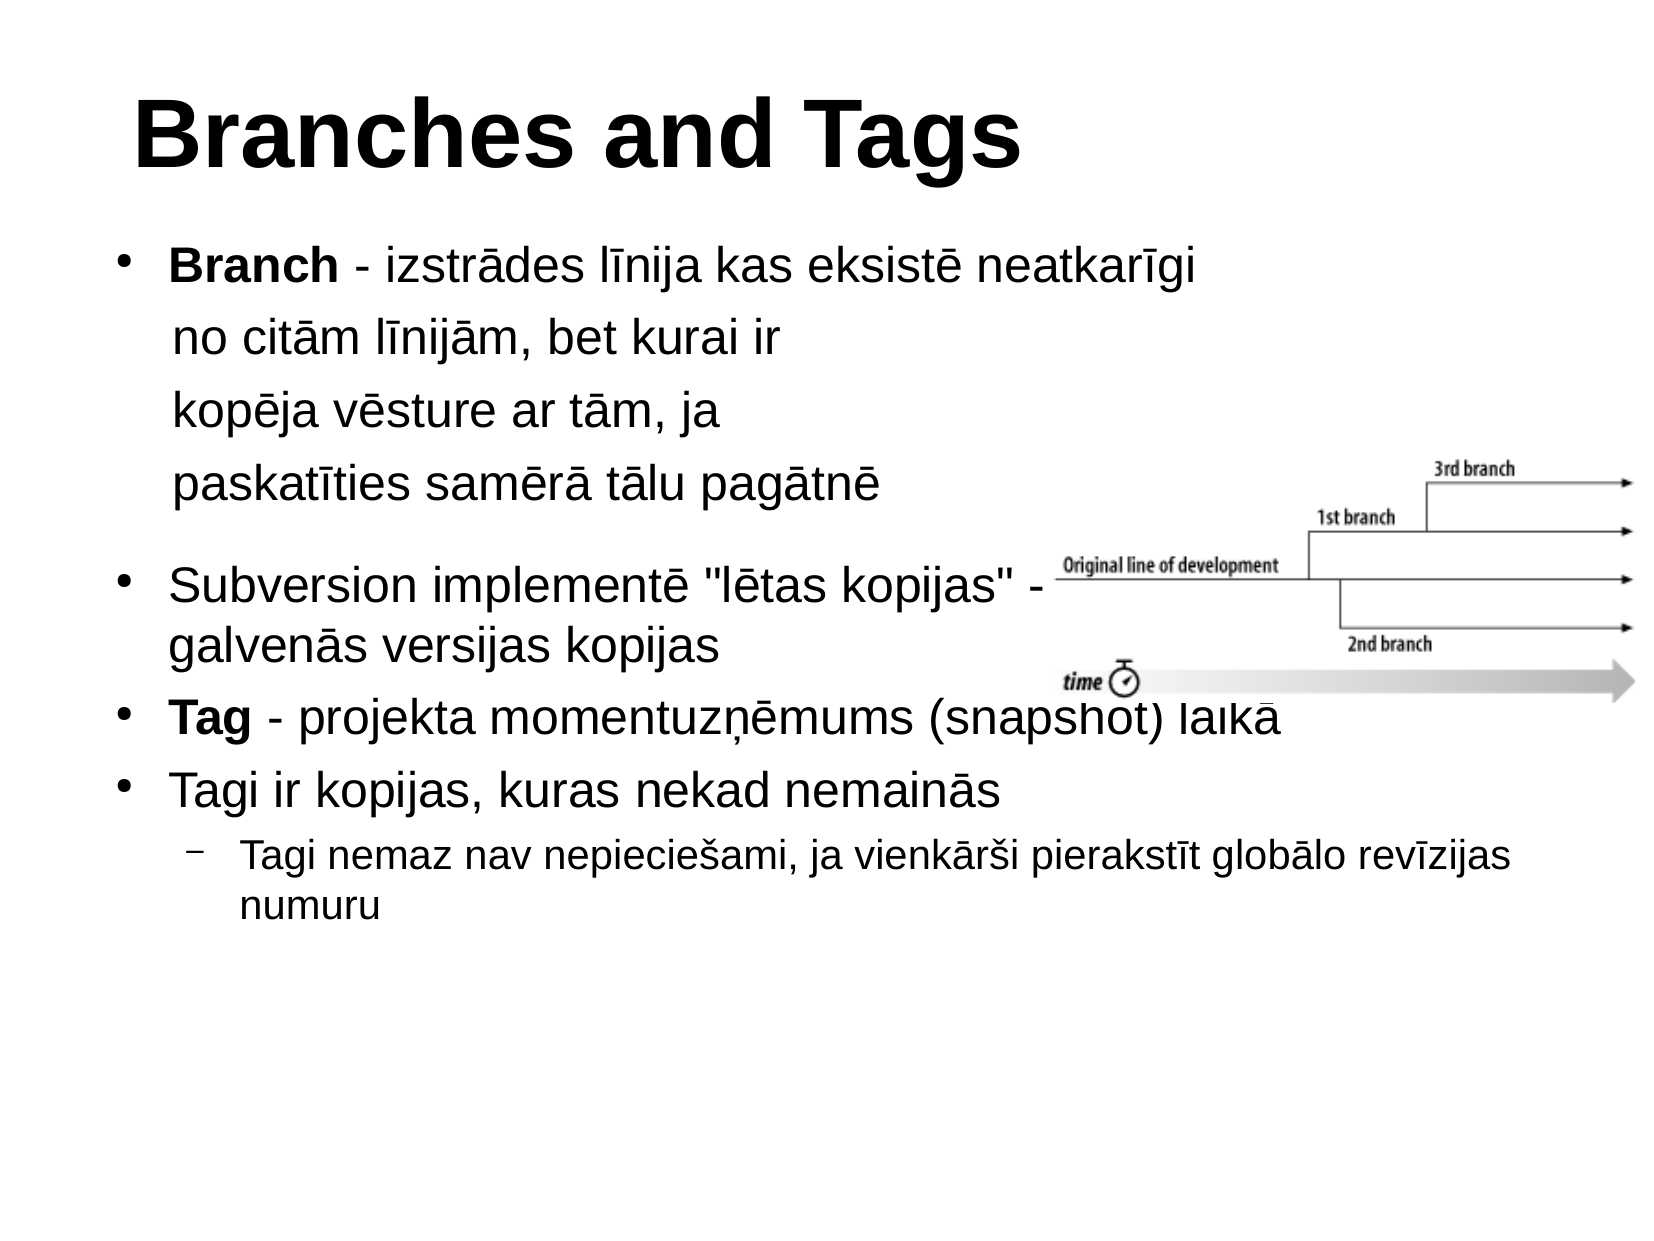

# Branches and Tags
Branch - izstrādes līnija kas eksistē neatkarīgi
	no citām līnijām, bet kurai ir
	kopēja vēsture ar tām, ja
	paskatīties samērā tālu pagātnē
Subversion implementē "lētas kopijas" - branči ir vienkārši galvenās versijas kopijas
Tag - projekta momentuzņēmums (snapshot) laikā
Tagi ir kopijas, kuras nekad nemainās
Tagi nemaz nav nepieciešami, ja vienkārši pierakstīt globālo revīzijas numuru